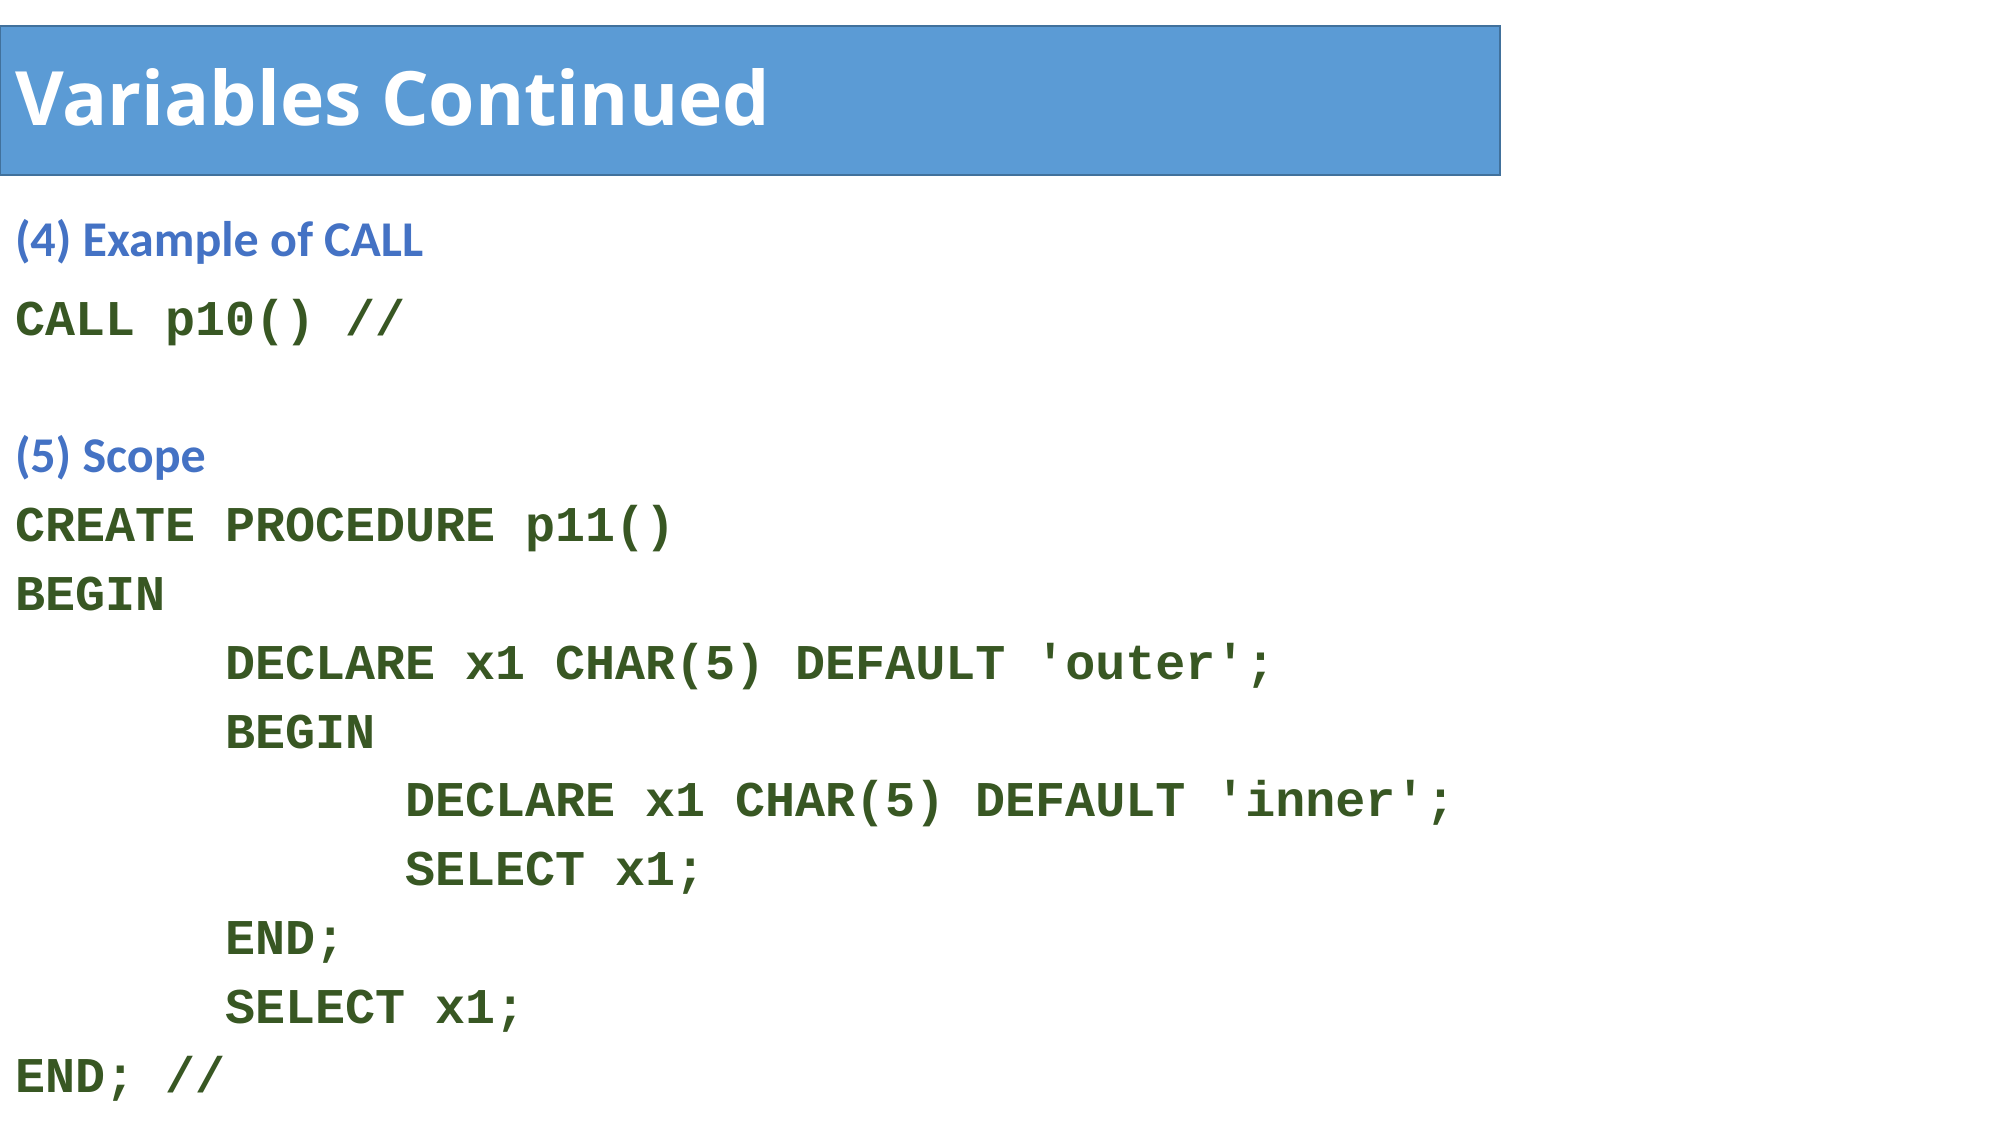

# Variables Continued
CALL p10() //
(5) Scope
CREATE PROCEDURE p11()
BEGIN
 DECLARE x1 CHAR(5) DEFAULT 'outer';
 BEGIN
 DECLARE x1 CHAR(5) DEFAULT 'inner';
 SELECT x1;
 END;
 SELECT x1;
END; //
(4) Example of CALL